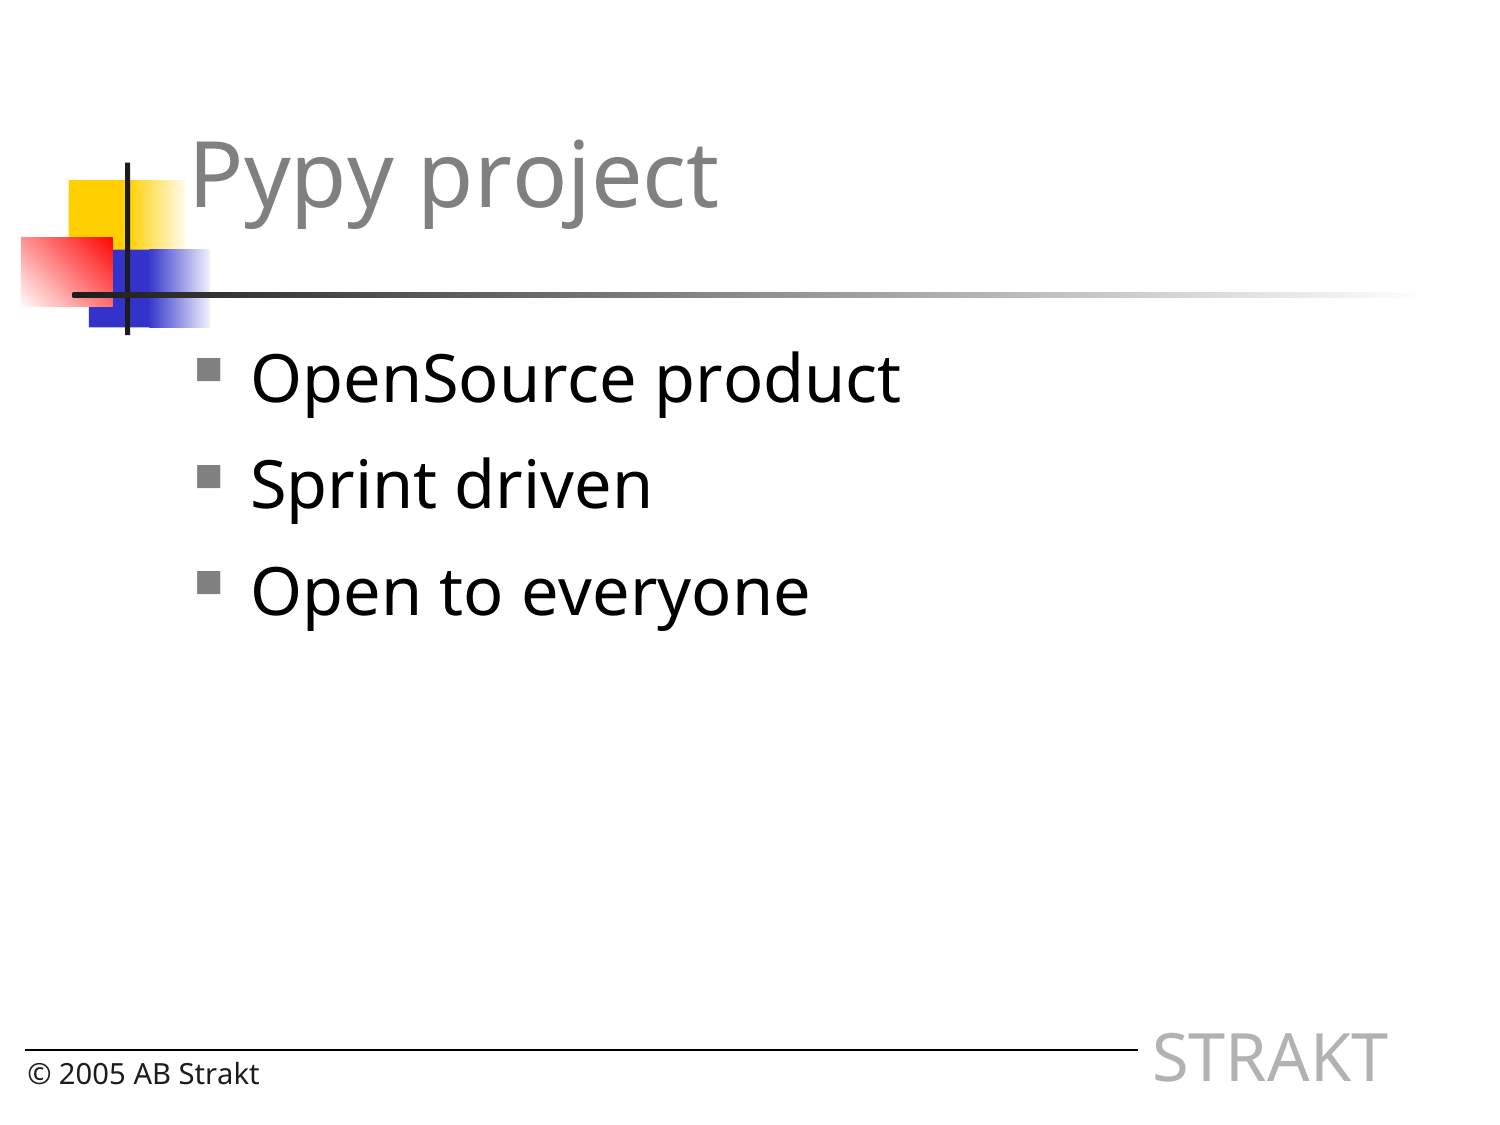

# Pypy project
OpenSource product
Sprint driven
Open to everyone